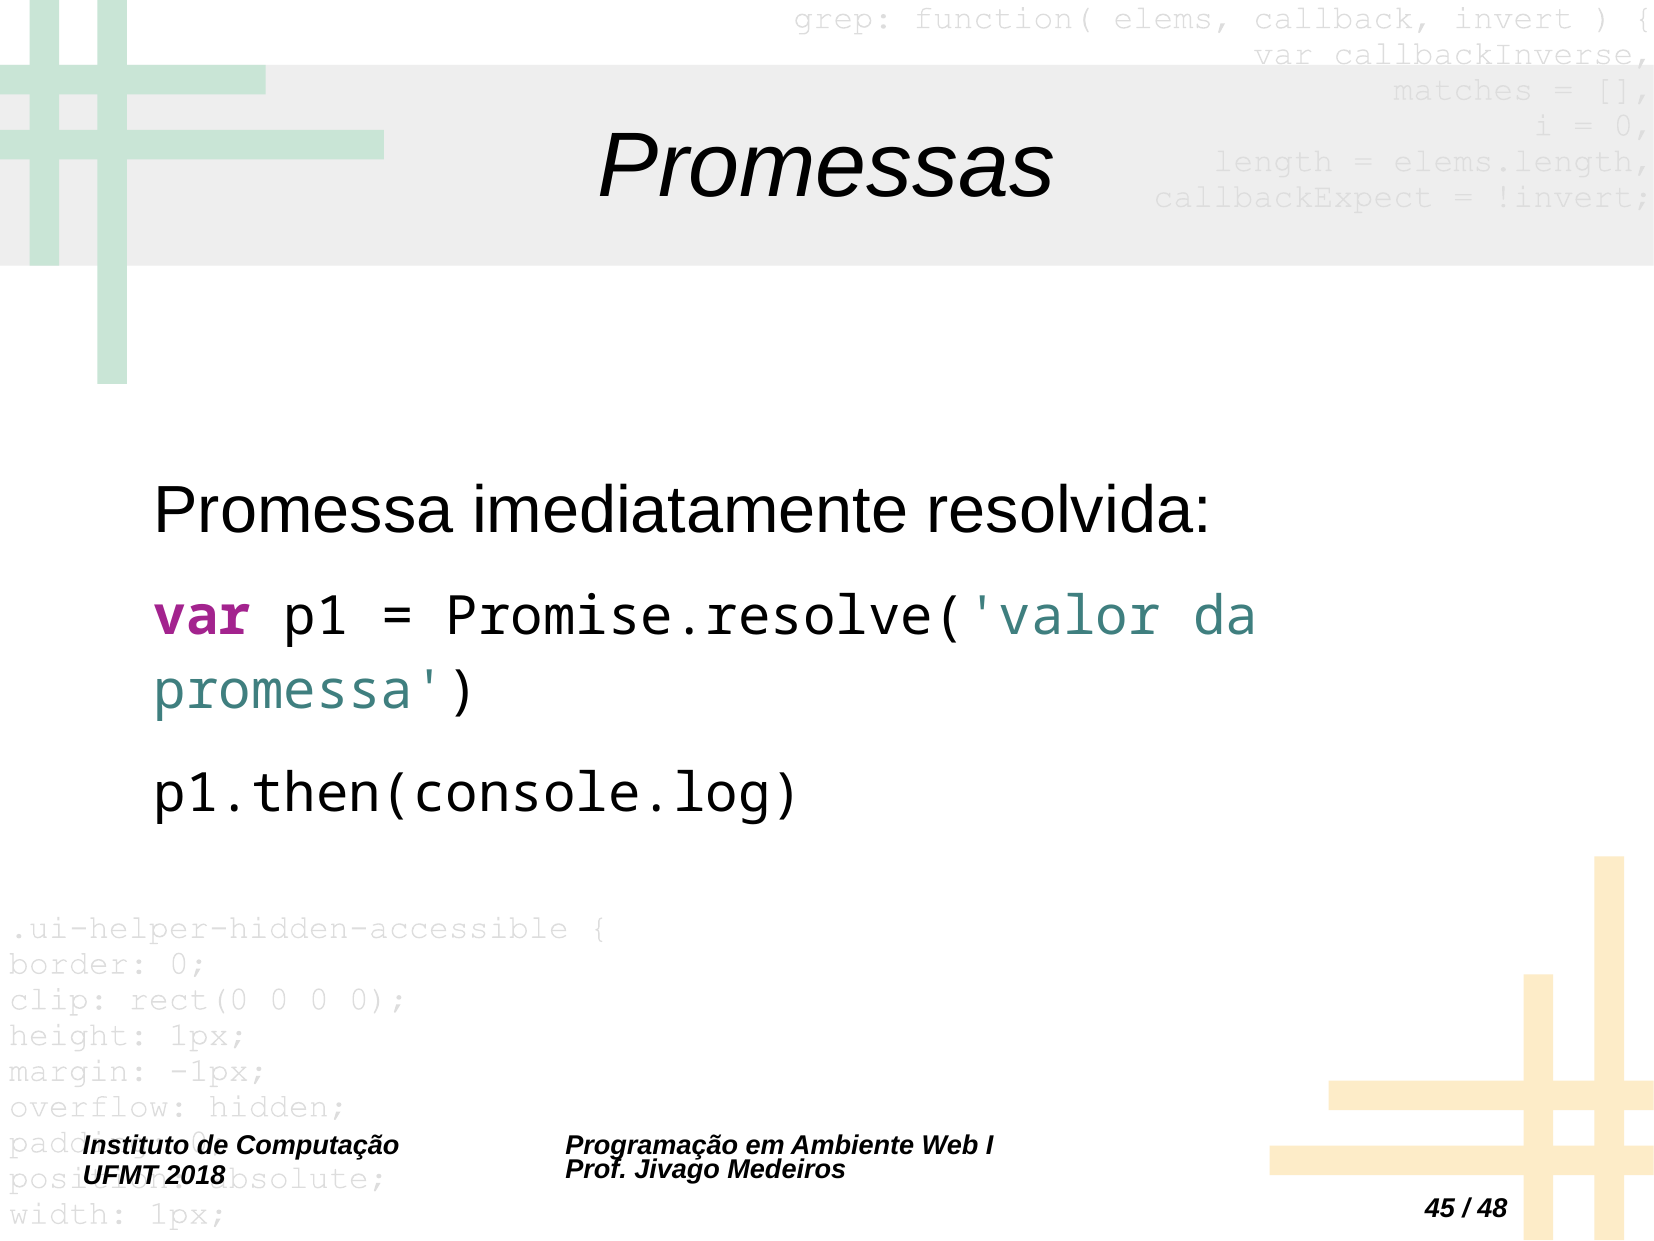

# Promessas
Promessa imediatamente resolvida:
var p1 = Promise.resolve('valor da promessa')
p1.then(console.log)
Programação em Ambiente Web I Prof. Jivago Medeiros
45